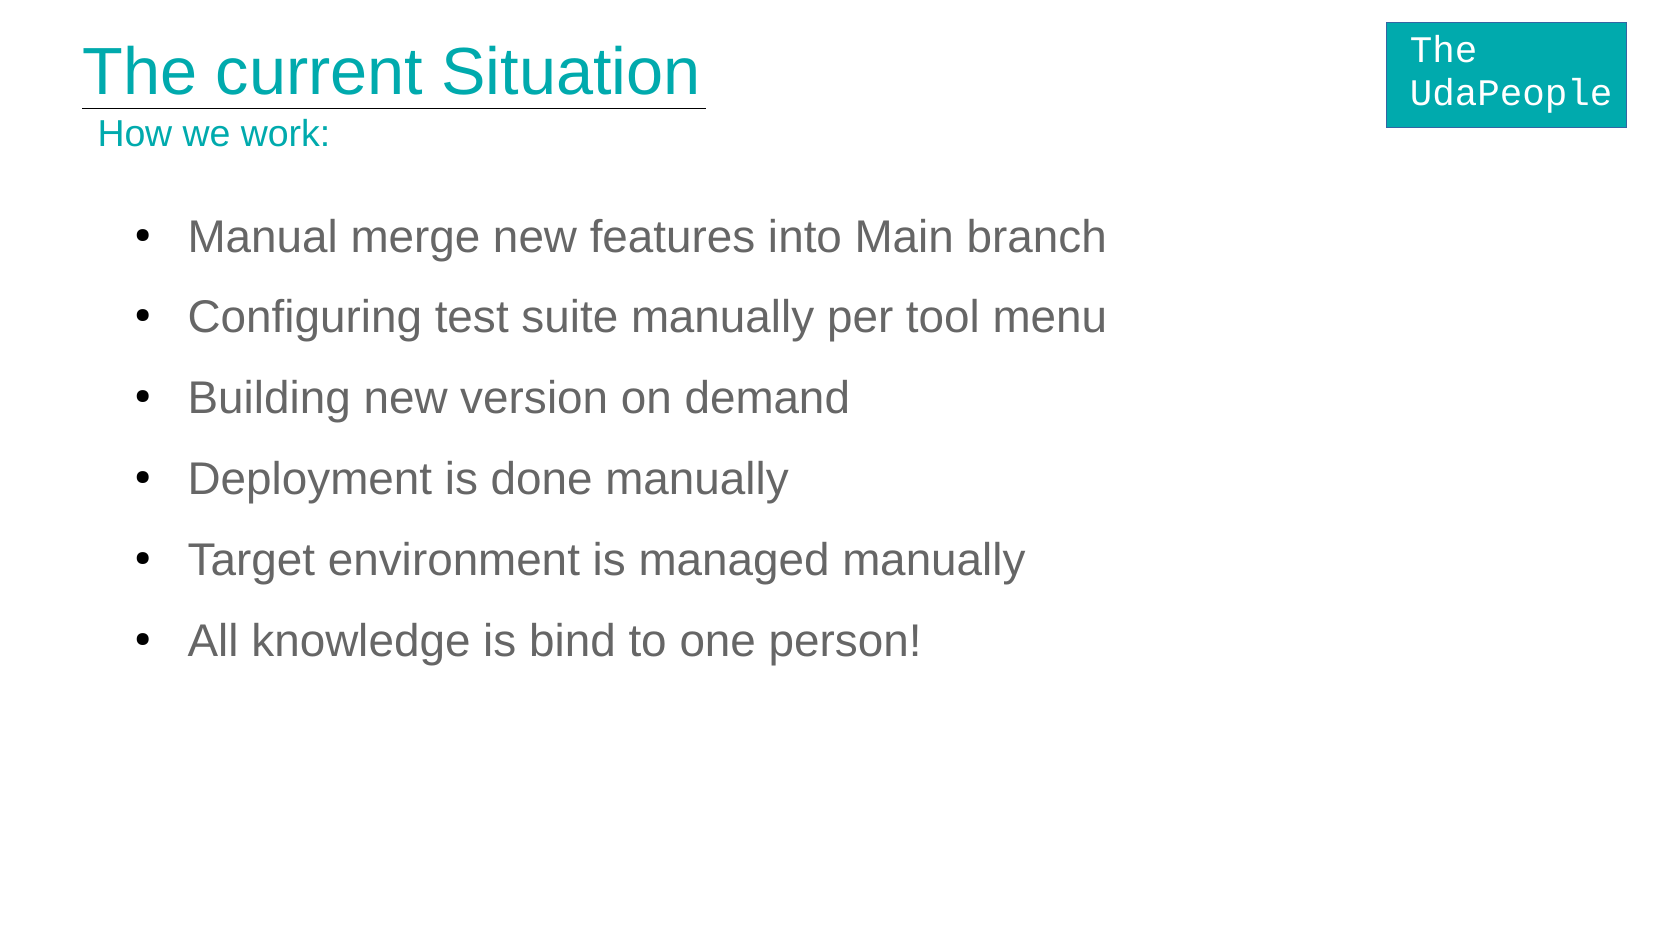

The
UdaPeople
# The current Situation
How we work:
Manual merge new features into Main branch
Configuring test suite manually per tool menu
Building new version on demand
Deployment is done manually
Target environment is managed manually
All knowledge is bind to one person!